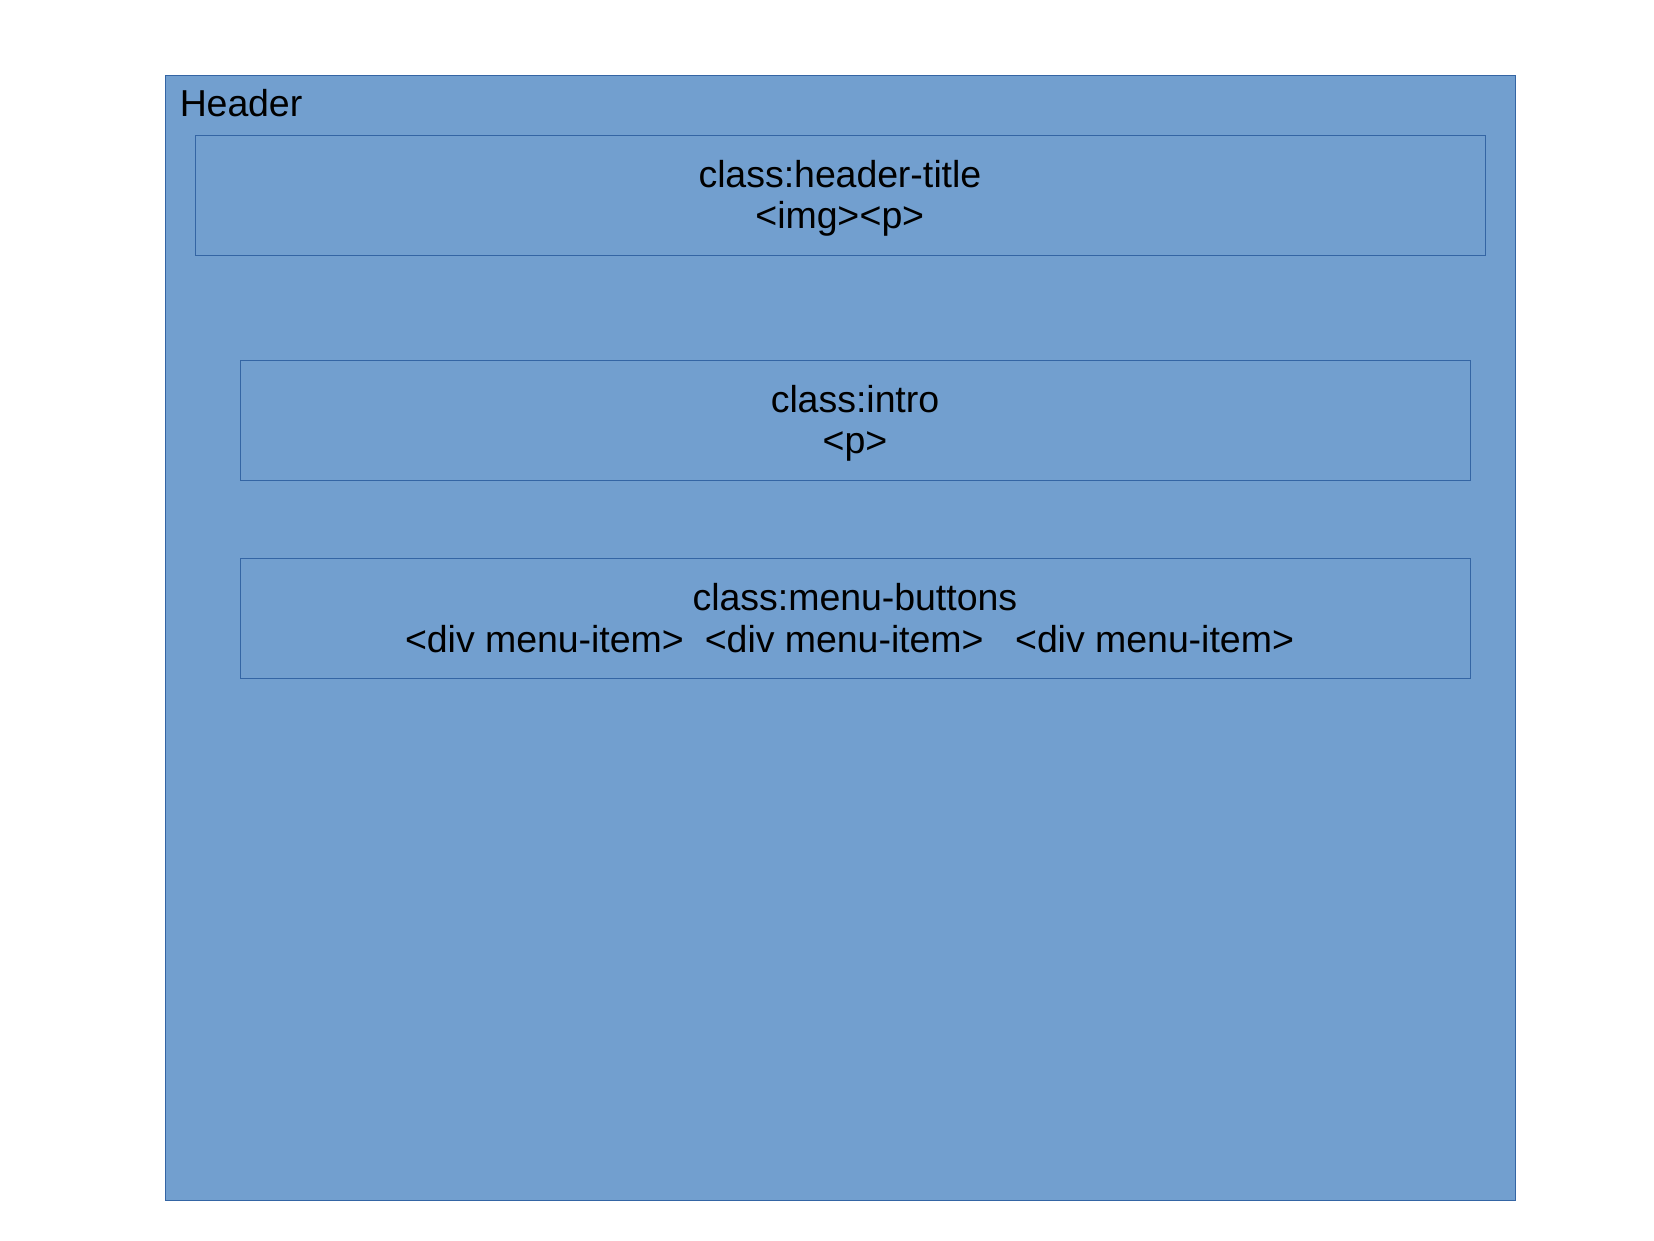

Header
class:header-title
<img><p>
class:intro
<p>
class:menu-buttons
<div menu-item> <div menu-item> <div menu-item>